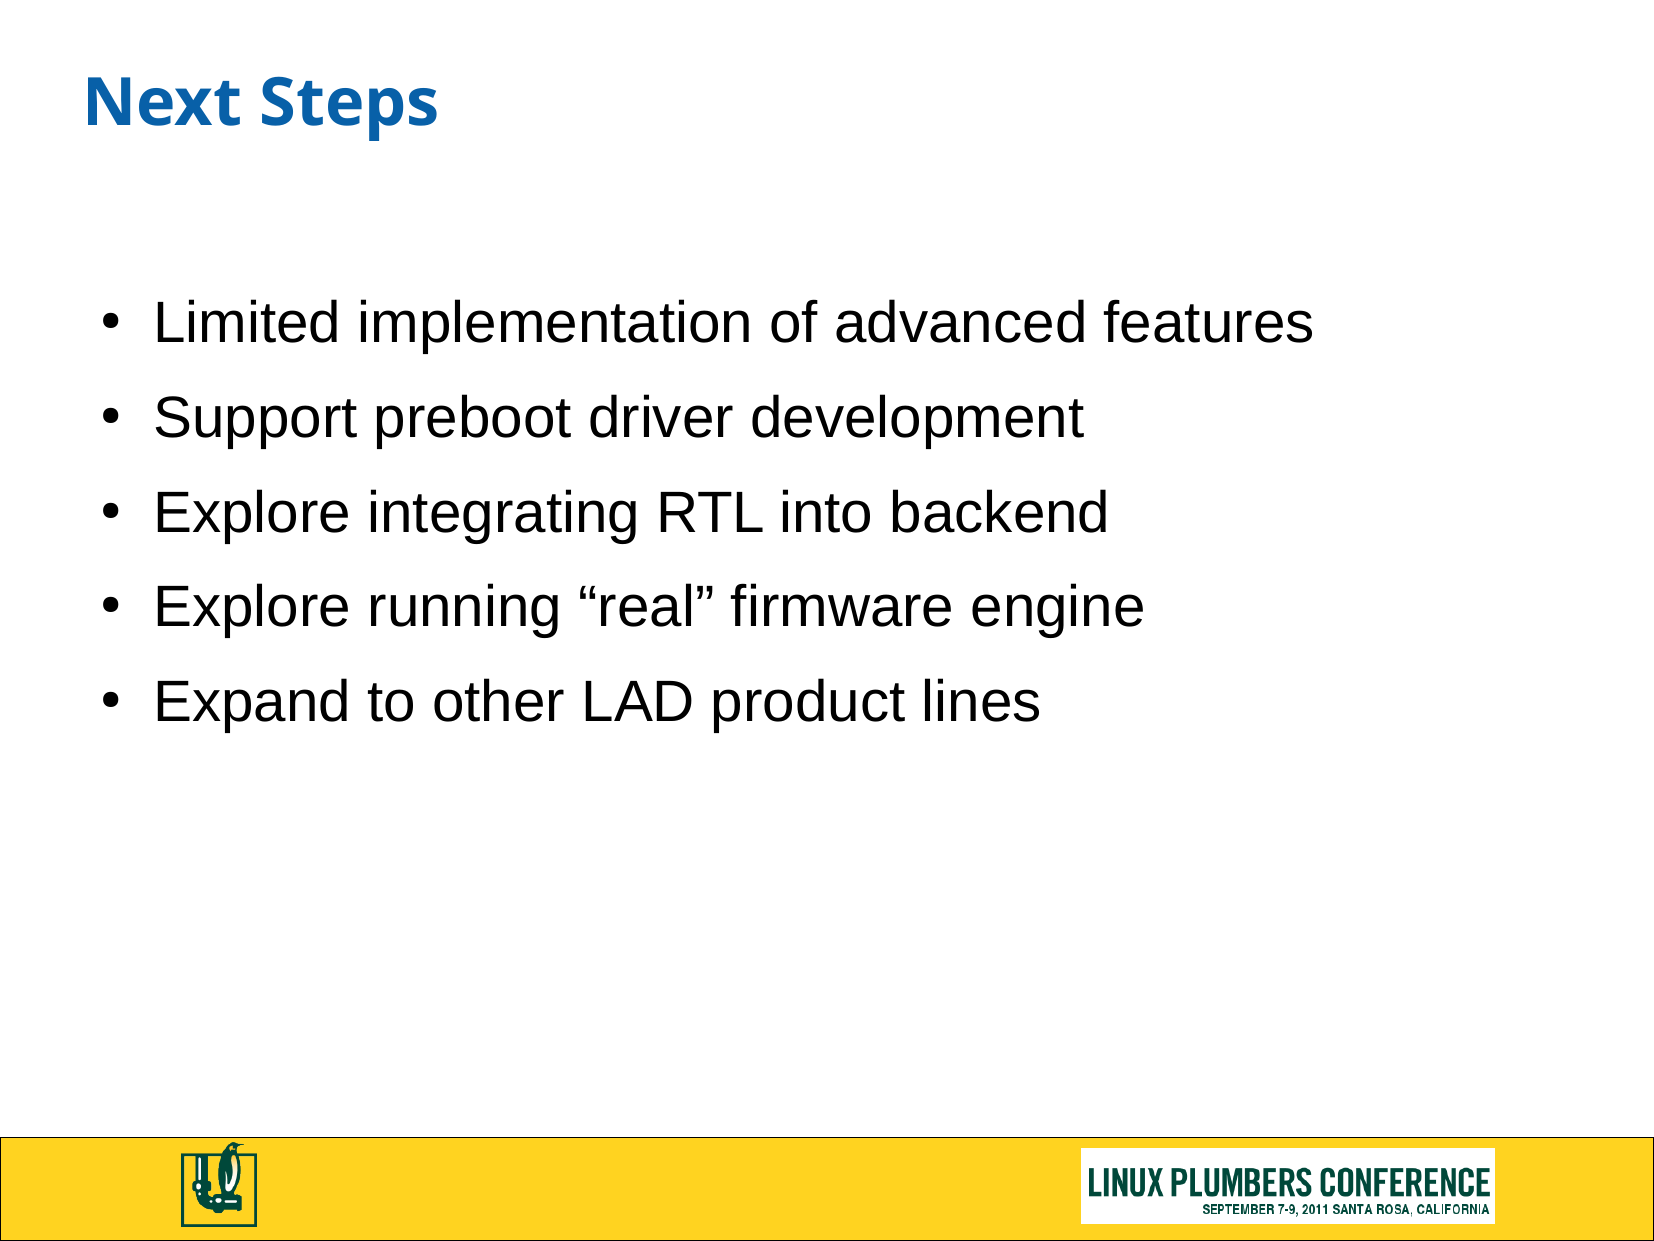

# Next Steps
Limited implementation of advanced features
Support preboot driver development
Explore integrating RTL into backend
Explore running “real” firmware engine
Expand to other LAD product lines
22